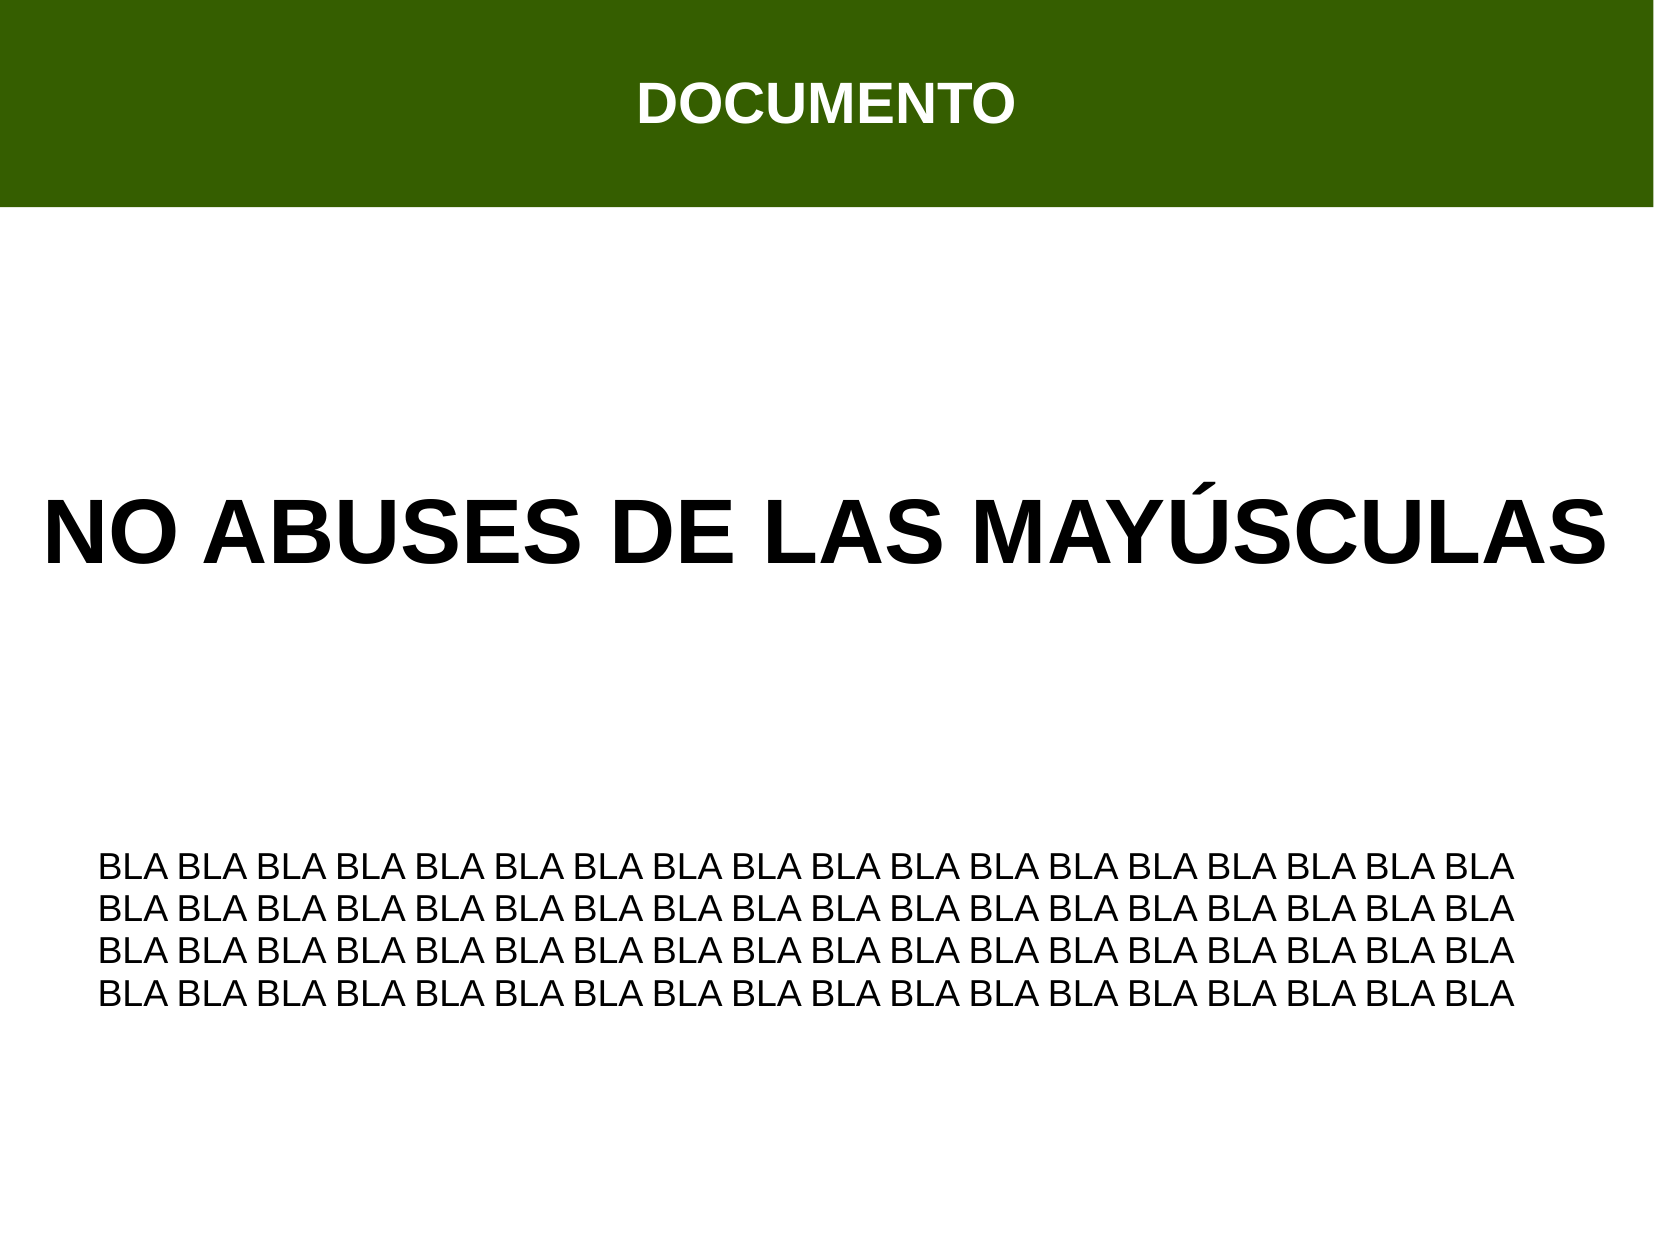

# DOCUMENTO
NO ABUSES DE LAS MAYÚSCULAS
BLA BLA BLA BLA BLA BLA BLA BLA BLA BLA BLA BLA BLA BLA BLA BLA BLA BLA BLA BLA BLA BLA BLA BLA BLA BLA BLA BLA BLA BLA BLA BLA BLA BLA BLA BLA BLA BLA BLA BLA BLA BLA BLA BLA BLA BLA BLA BLA BLA BLA BLA BLA BLA BLA BLA BLA BLA BLA BLA BLA BLA BLA BLA BLA BLA BLA BLA BLA BLA BLA BLA BLA